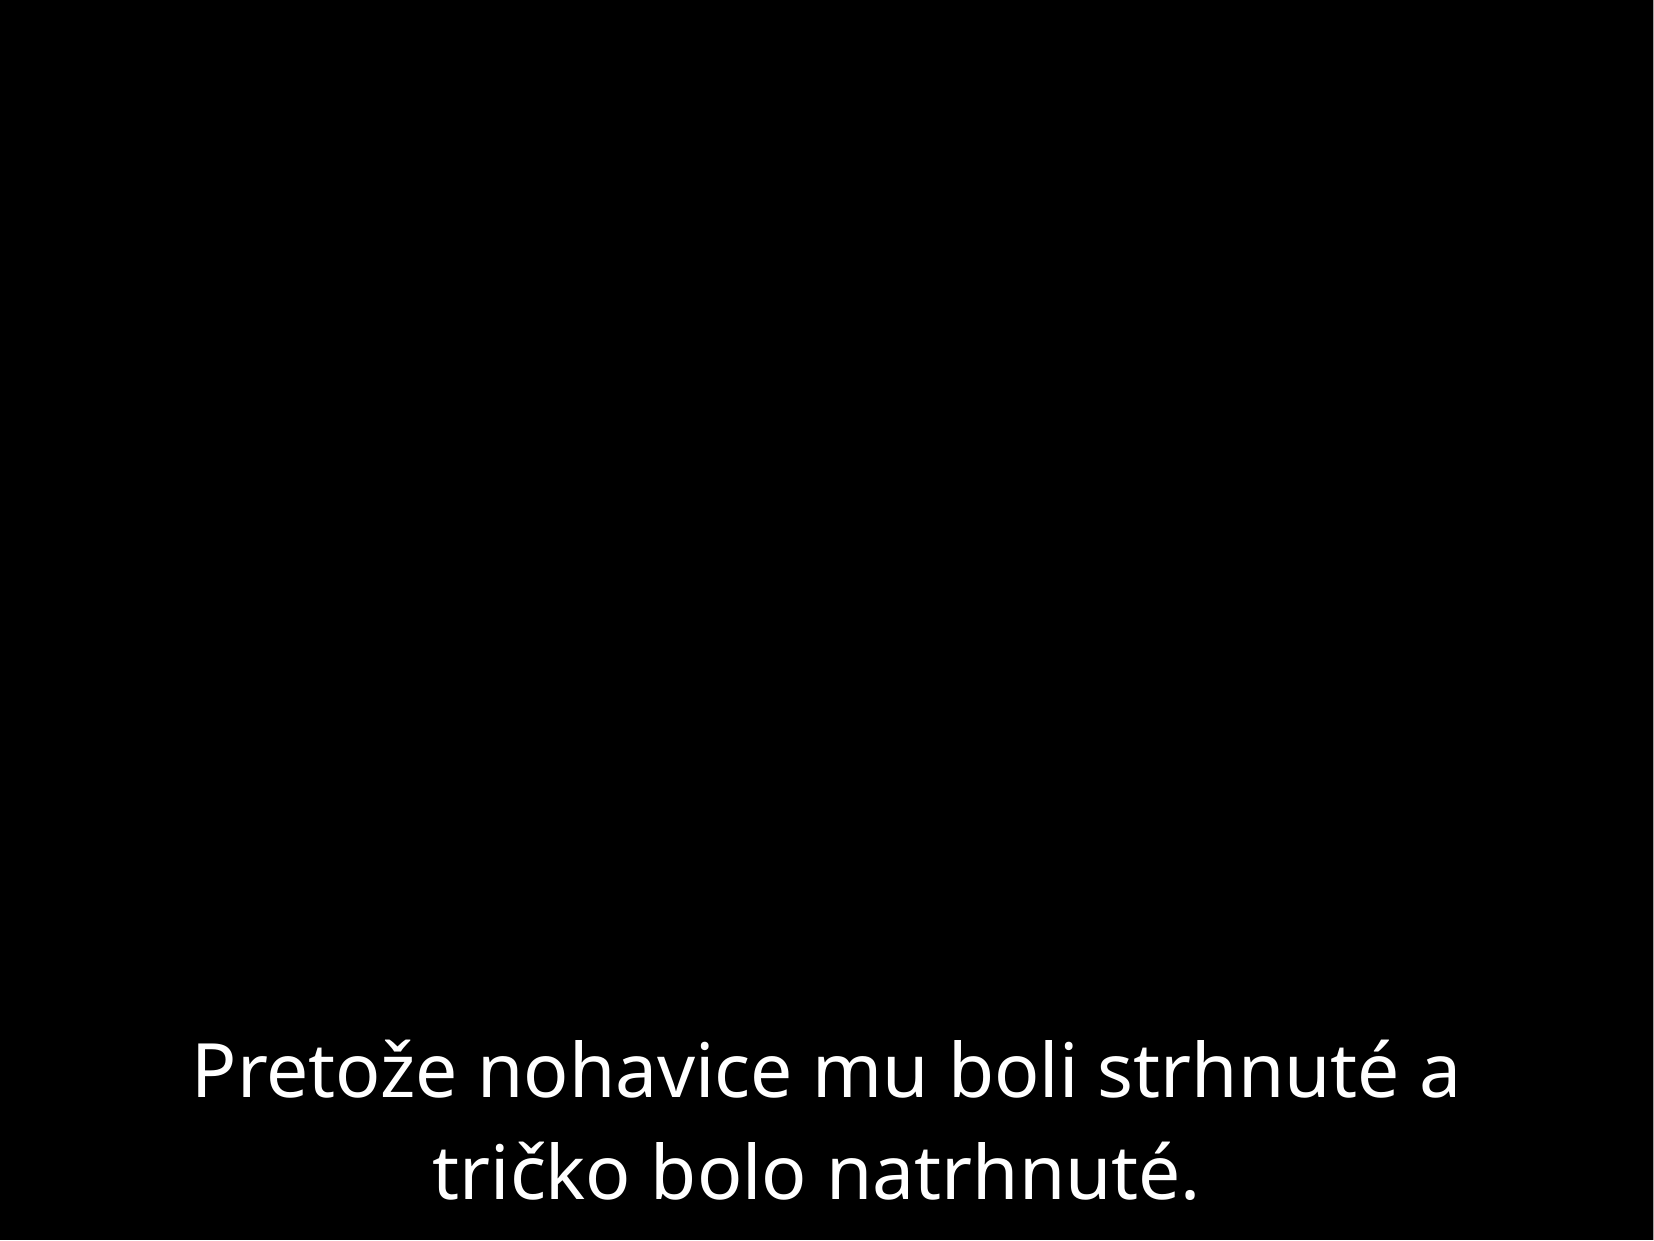

# Pretože nohavice mu boli strhnuté a tričko bolo natrhnuté.